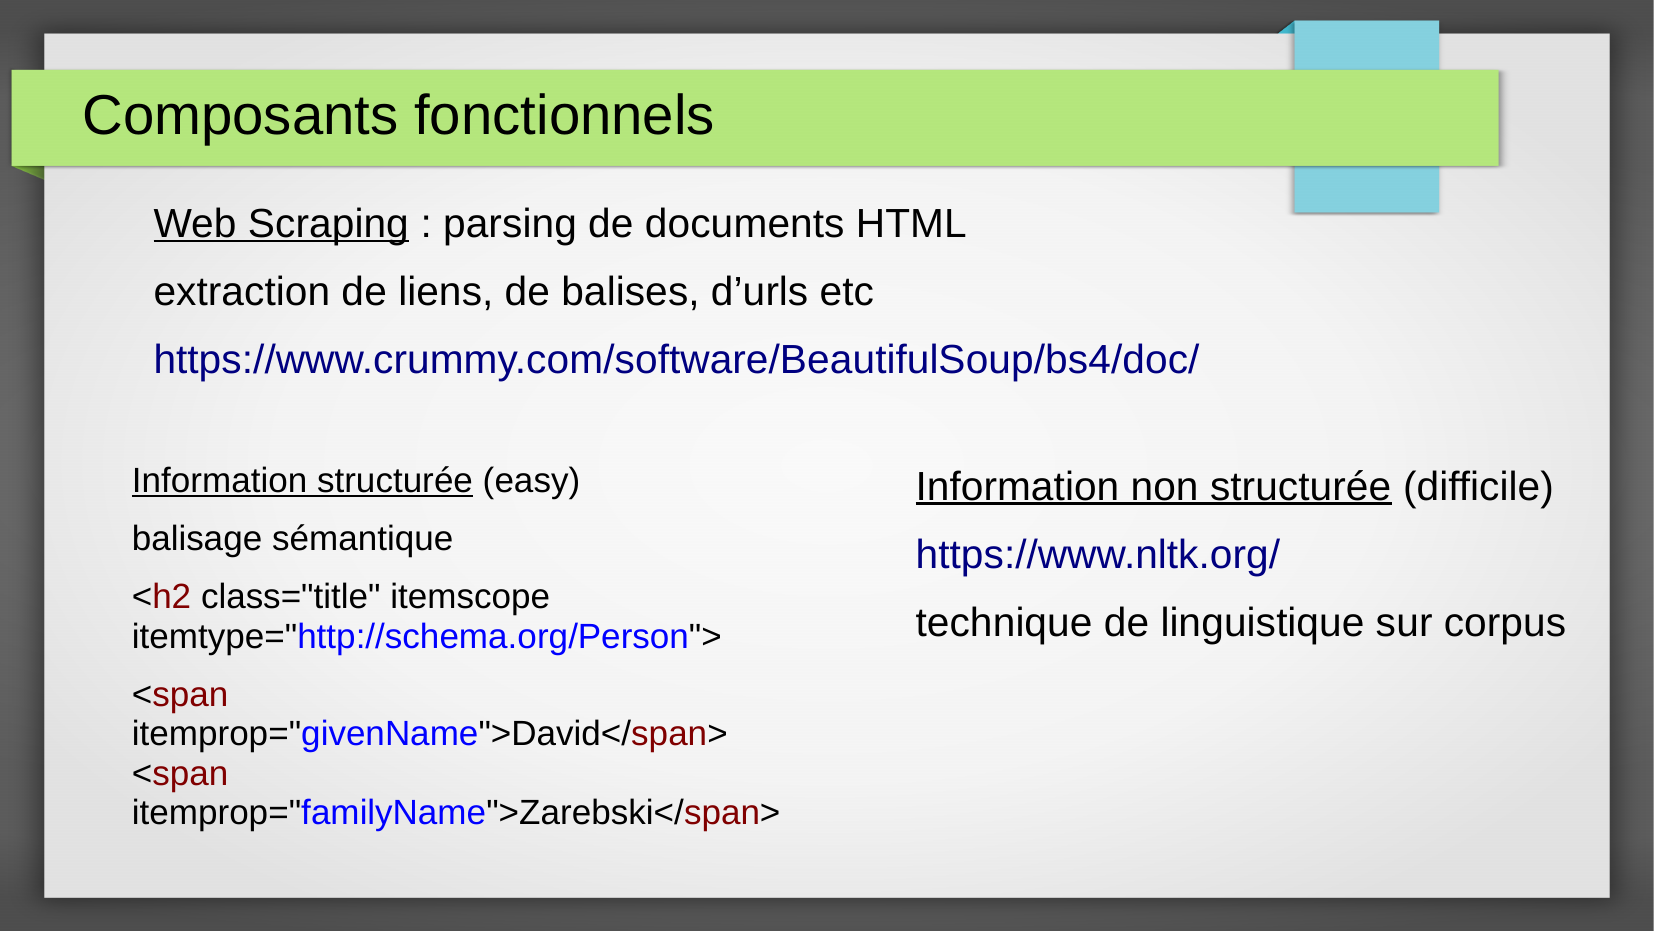

# Composants fonctionnels
Web Scraping : parsing de documents HTML
extraction de liens, de balises, d’urls etc
https://www.crummy.com/software/BeautifulSoup/bs4/doc/
Information structurée (easy)
balisage sémantique
<h2 class="title" itemscope itemtype="http://schema.org/Person">
<span itemprop="givenName">David</span> <span itemprop="familyName">Zarebski</span>
Information non structurée (difficile)
https://www.nltk.org/
technique de linguistique sur corpus